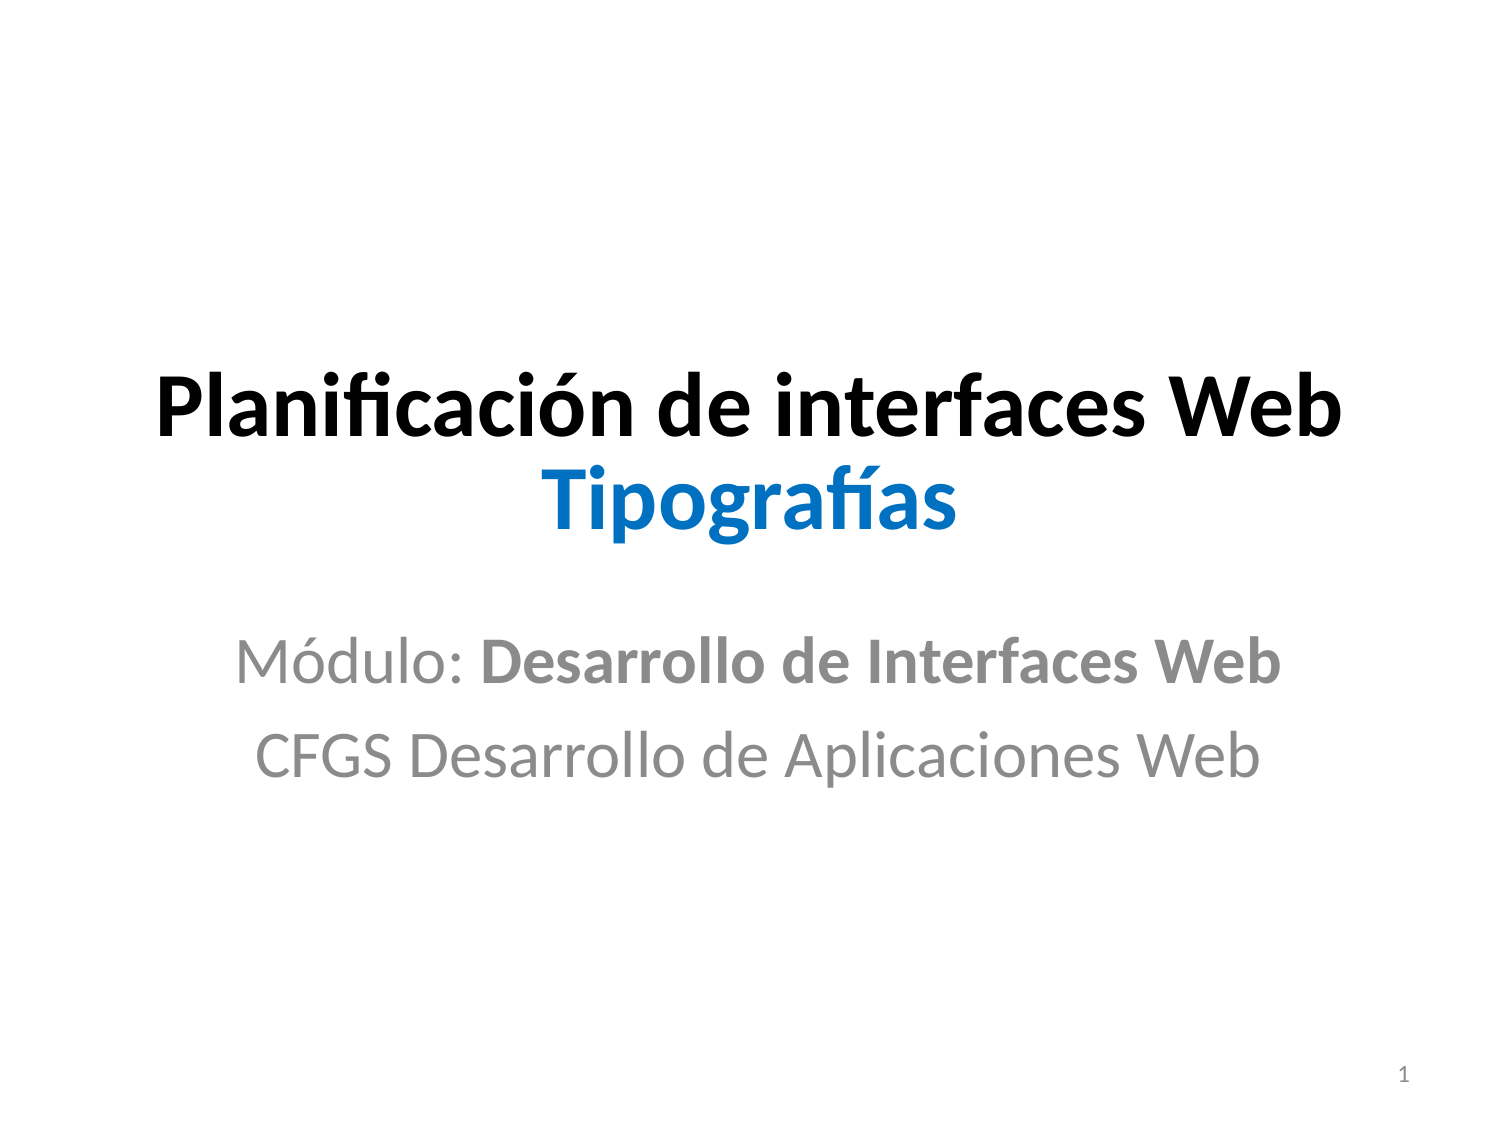

# Planificación de interfaces Web
Tipografías
Módulo: Desarrollo de Interfaces Web
CFGS Desarrollo de Aplicaciones Web